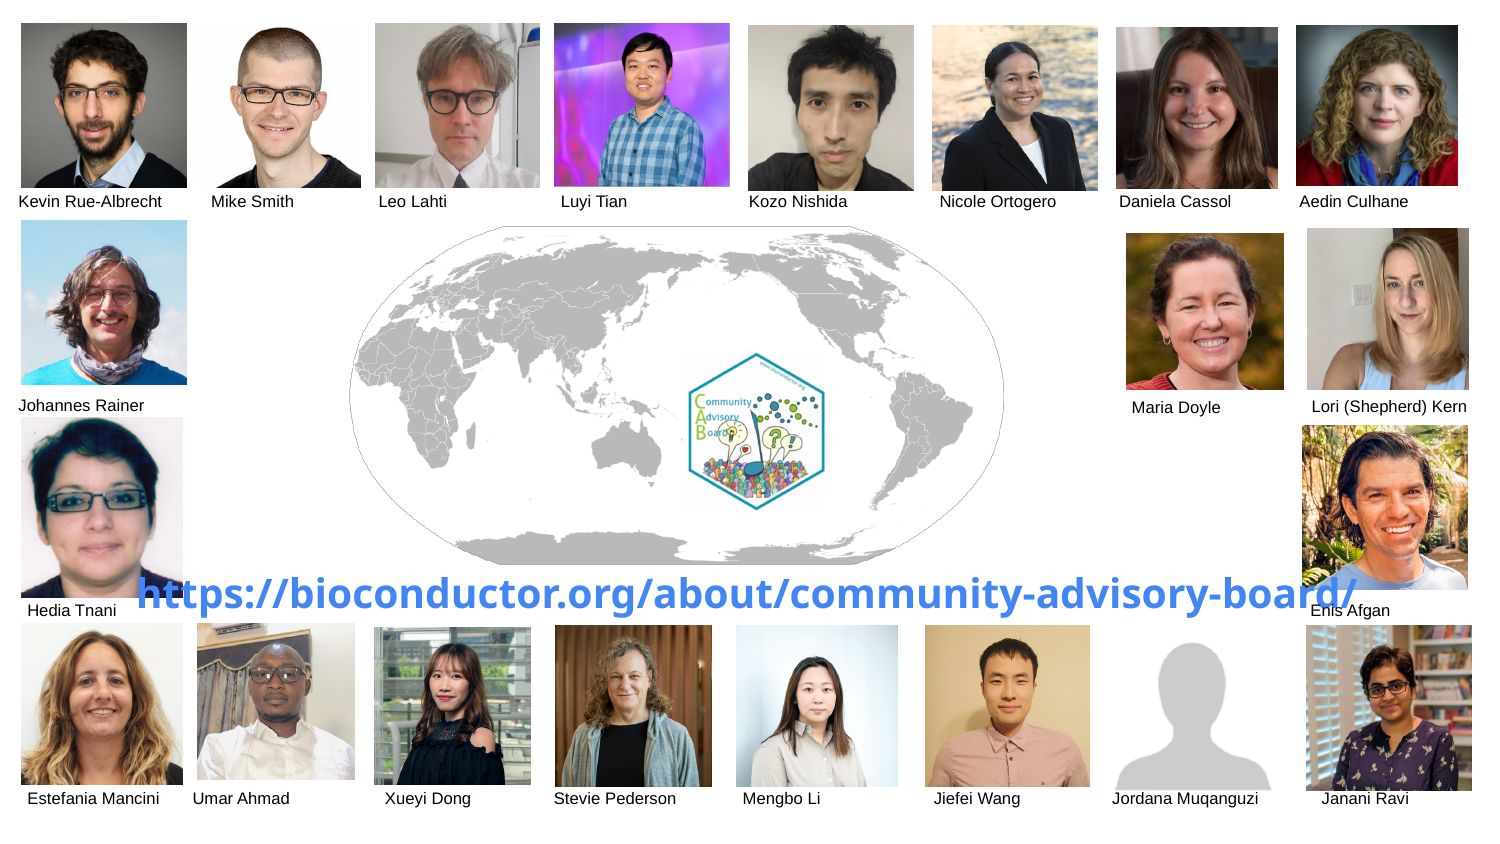

Kevin Rue-Albrecht
Mike Smith
Leo Lahti
Luyi Tian
Kozo Nishida
Nicole Ortogero
Daniela Cassol
Aedin Culhane
Johannes Rainer
Lori (Shepherd) Kern
Maria Doyle
 https://bioconductor.org/about/community-advisory-board/
Hedia Tnani
Enis Afgan
Estefania Mancini
Umar Ahmad
Xueyi Dong
Stevie Pederson
Mengbo Li
Jiefei Wang
Jordana Muqanguzi
Janani Ravi